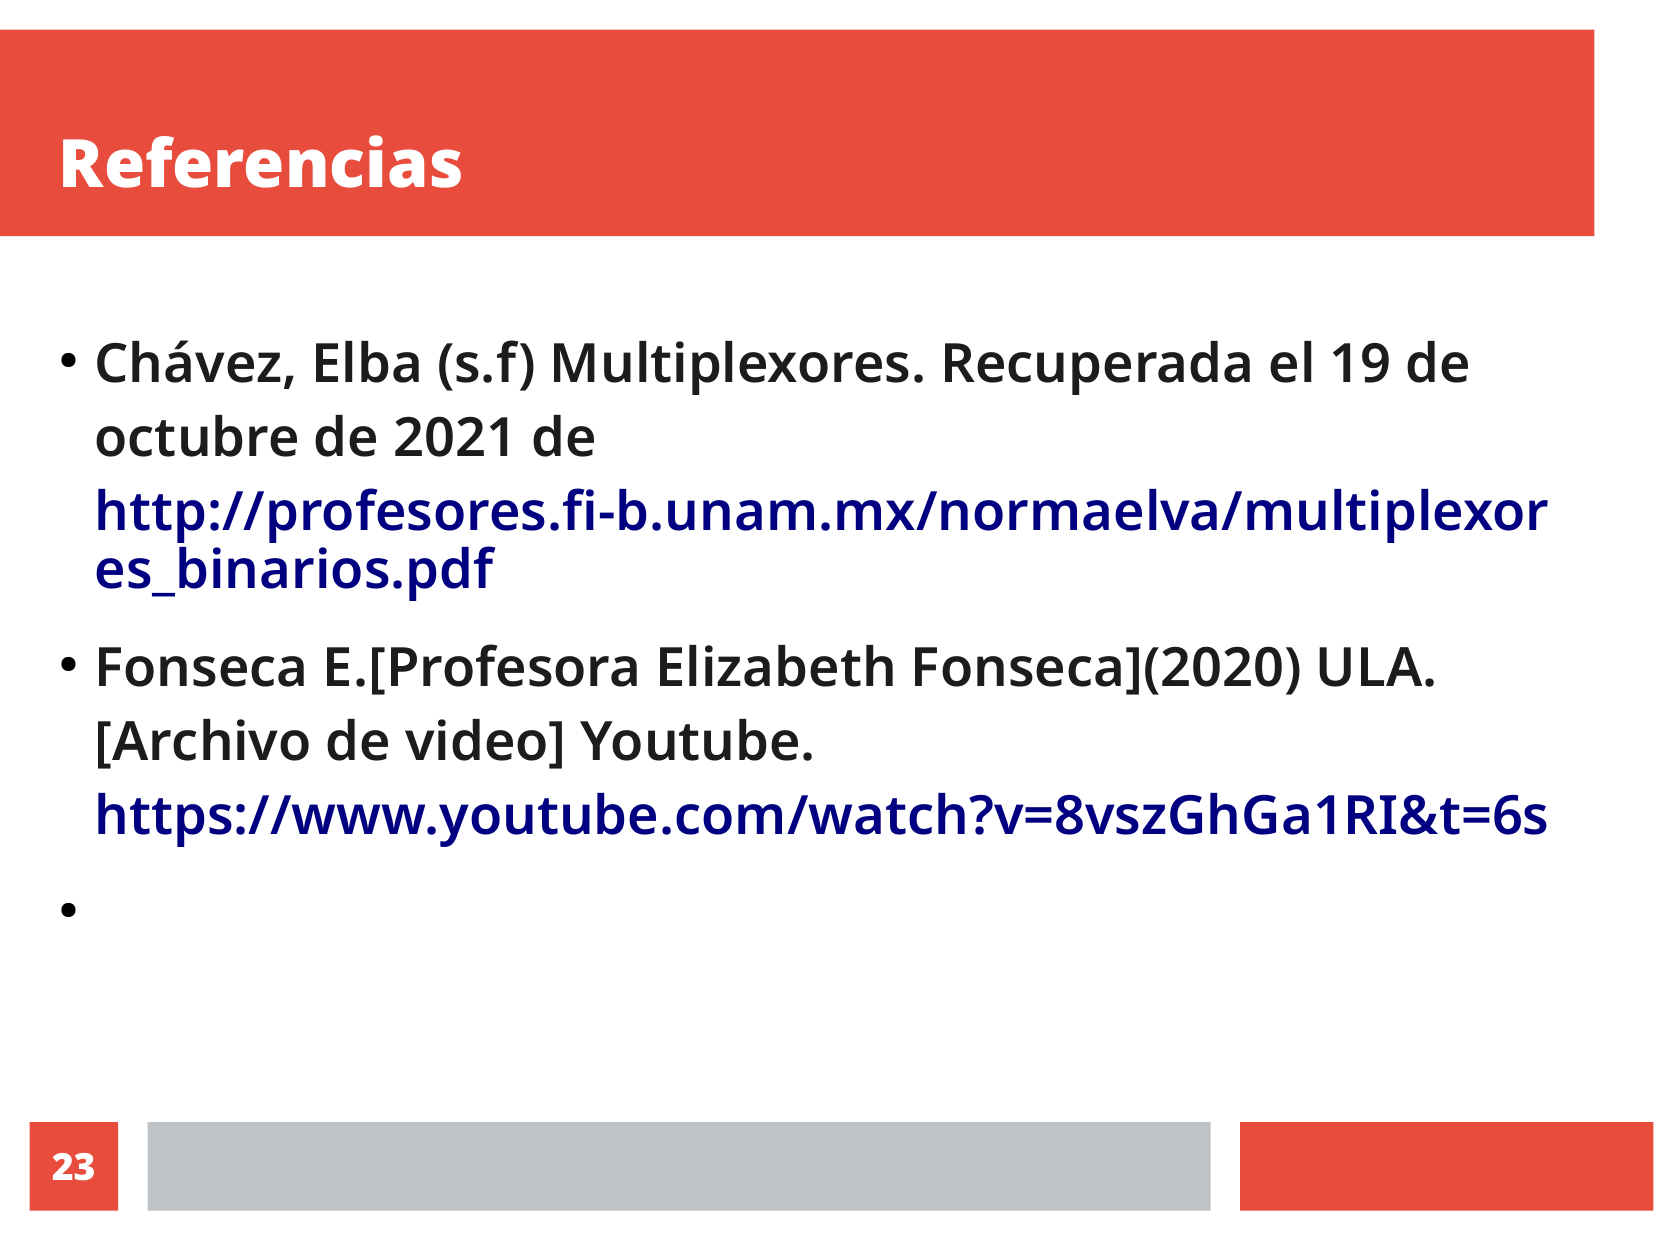

# Referencias
Chávez, Elba (s.f) Multiplexores. Recuperada el 19 de octubre de 2021 de http://profesores.fi-b.unam.mx/normaelva/multiplexores_binarios.pdf
Fonseca E.[Profesora Elizabeth Fonseca](2020) ULA. [Archivo de video] Youtube. https://www.youtube.com/watch?v=8vszGhGa1RI&t=6s
23